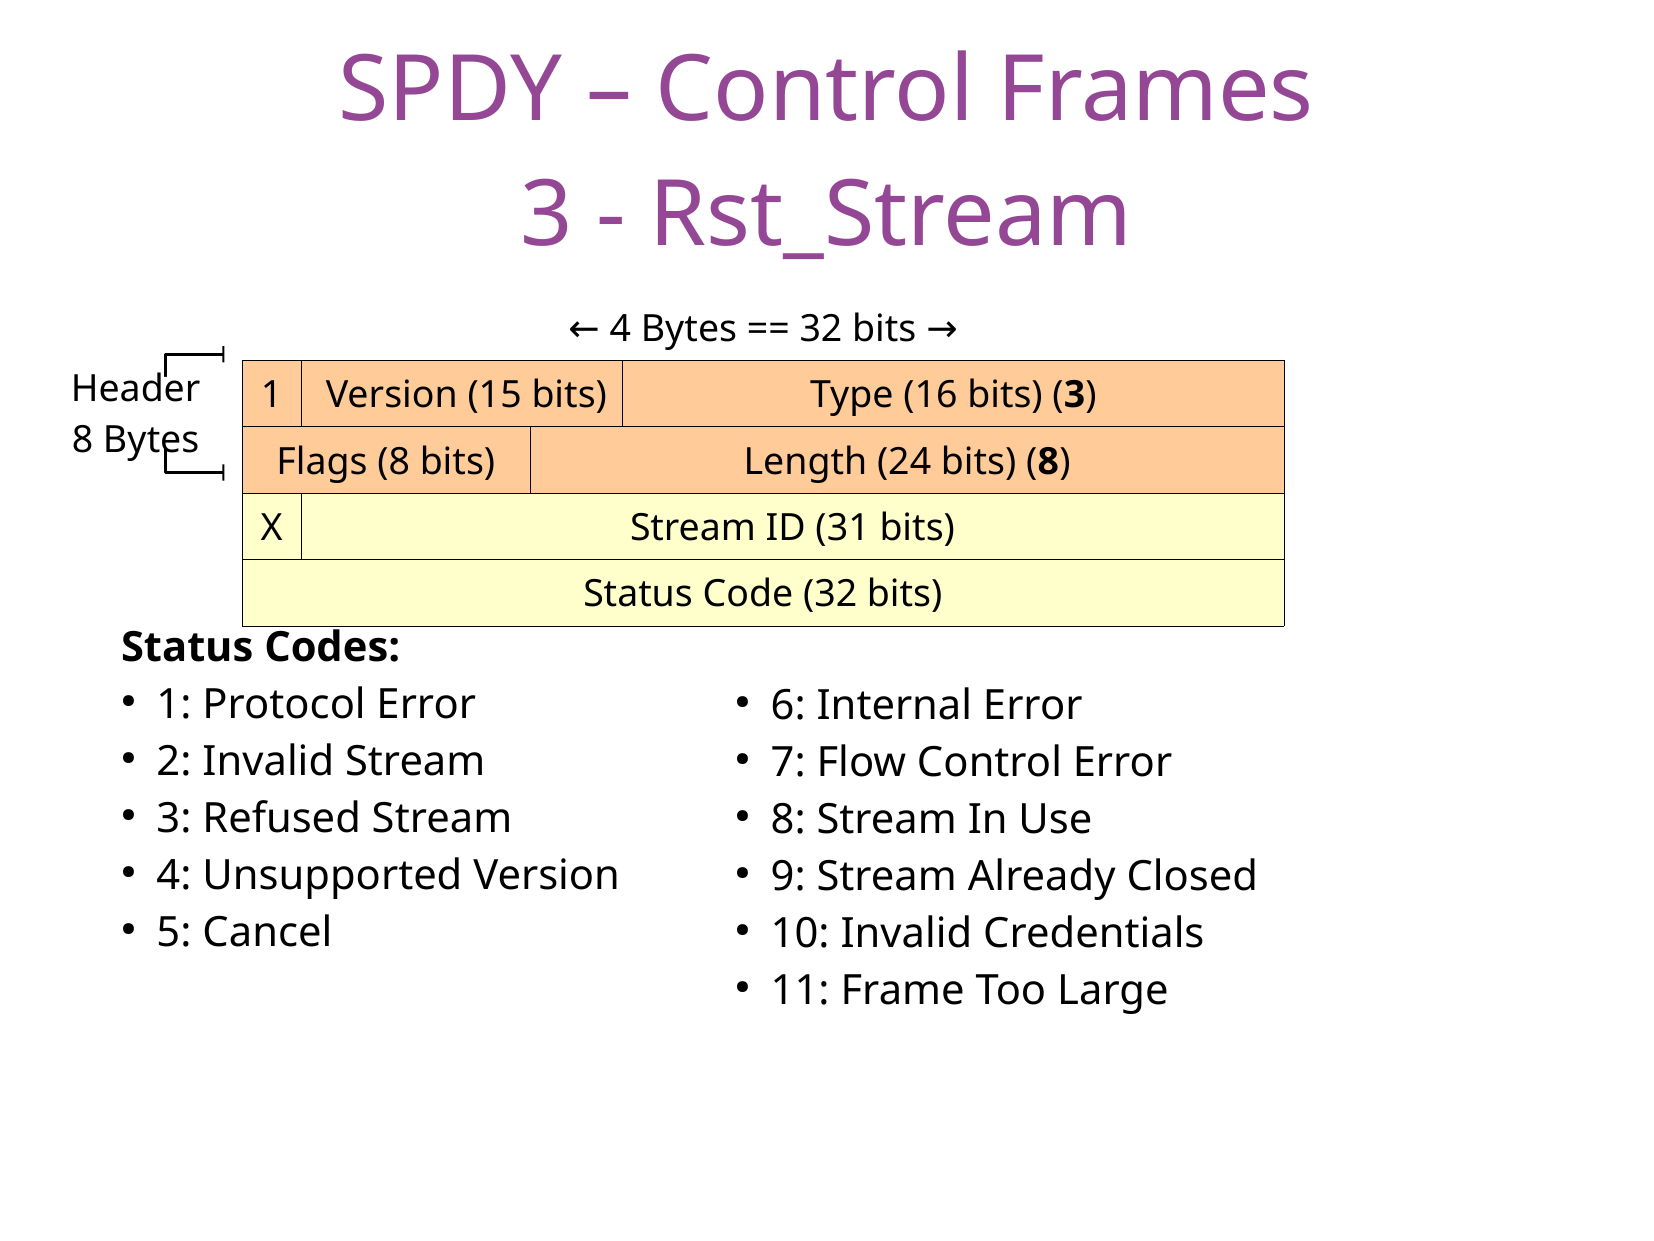

# SPDY – Control Frames 3 - Rst_Stream
| ← 4 Bytes == 32 bits → | | | |
| --- | --- | --- | --- |
| 1 | Version (15 bits) | | Type (16 bits) (3) |
| Flags (8 bits) | | Length (24 bits) (8) | |
| X | Stream ID (31 bits) | | |
| Status Code (32 bits) | | | |
Header
8 Bytes
Status Codes:
1: Protocol Error
2: Invalid Stream
3: Refused Stream
4: Unsupported Version
5: Cancel
6: Internal Error
7: Flow Control Error
8: Stream In Use
9: Stream Already Closed
10: Invalid Credentials
11: Frame Too Large